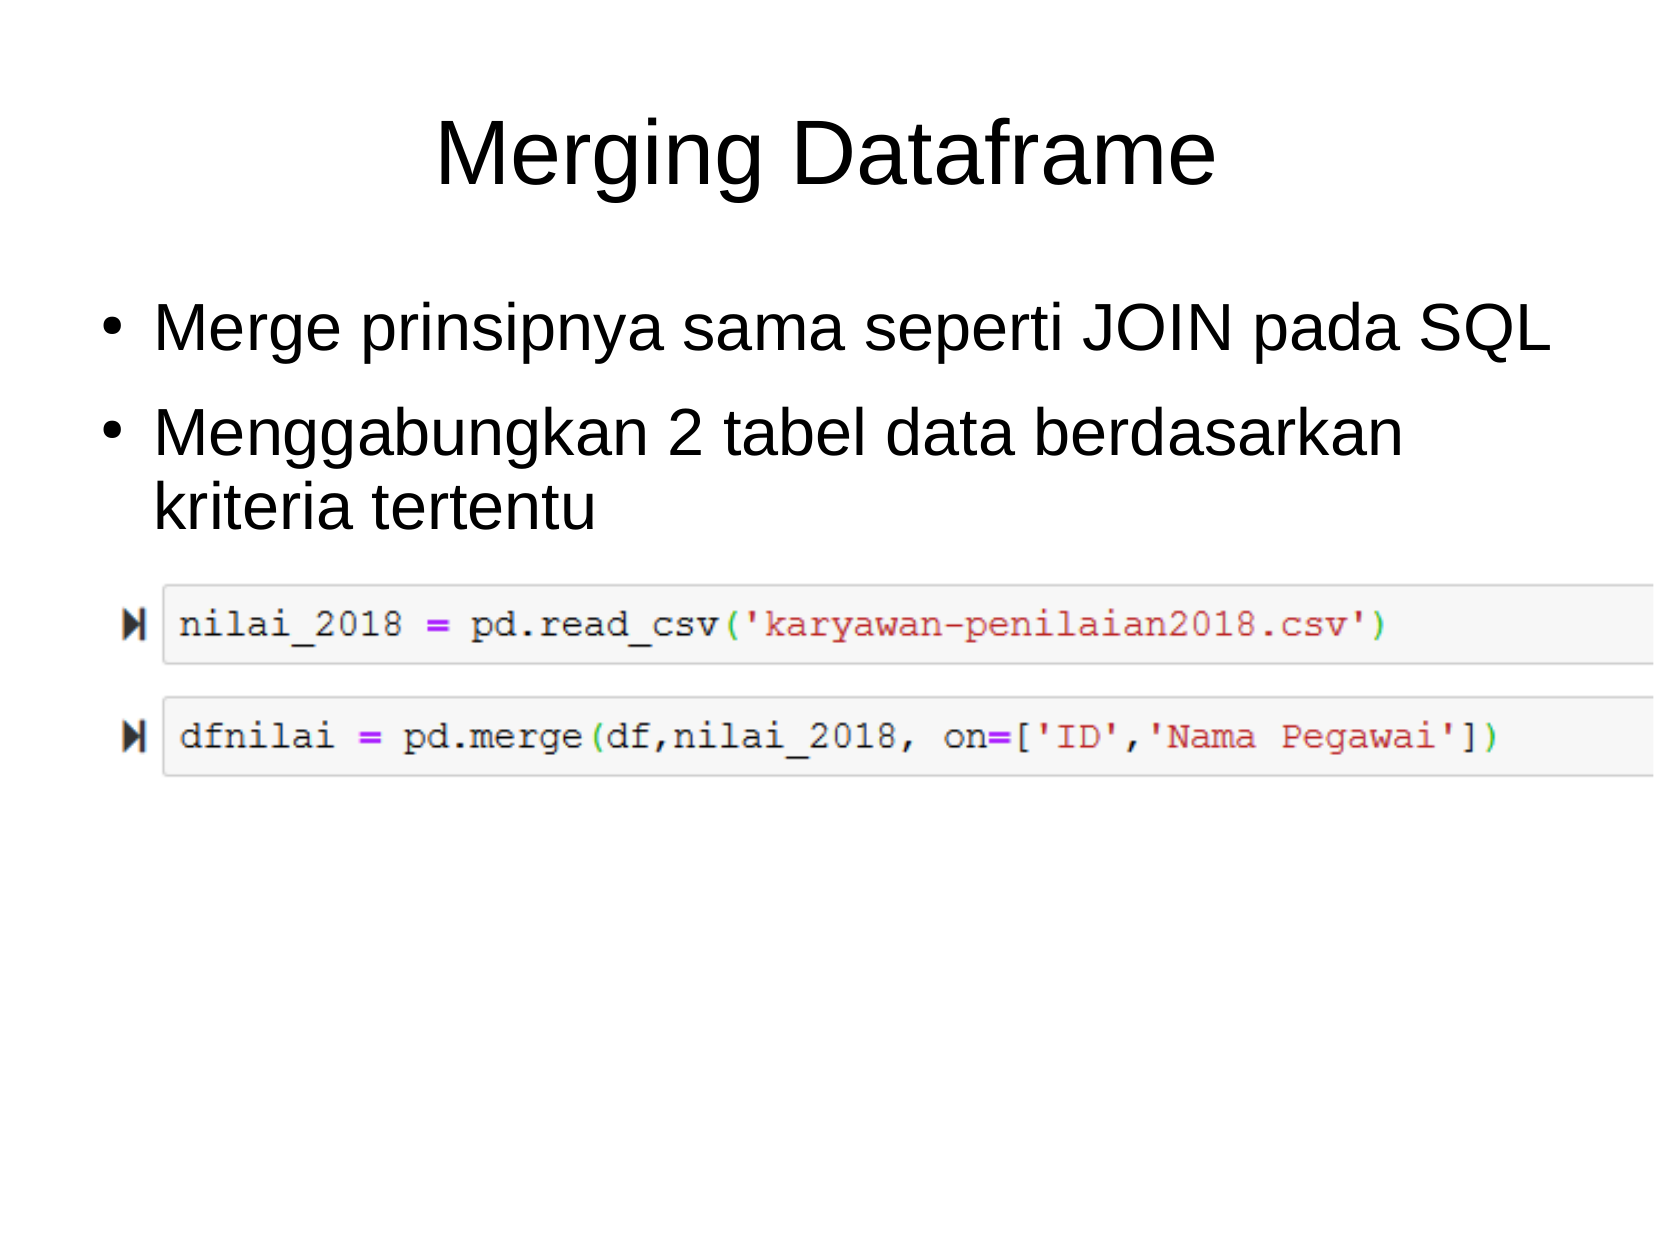

# Merging Dataframe
Merge prinsipnya sama seperti JOIN pada SQL
Menggabungkan 2 tabel data berdasarkan kriteria tertentu